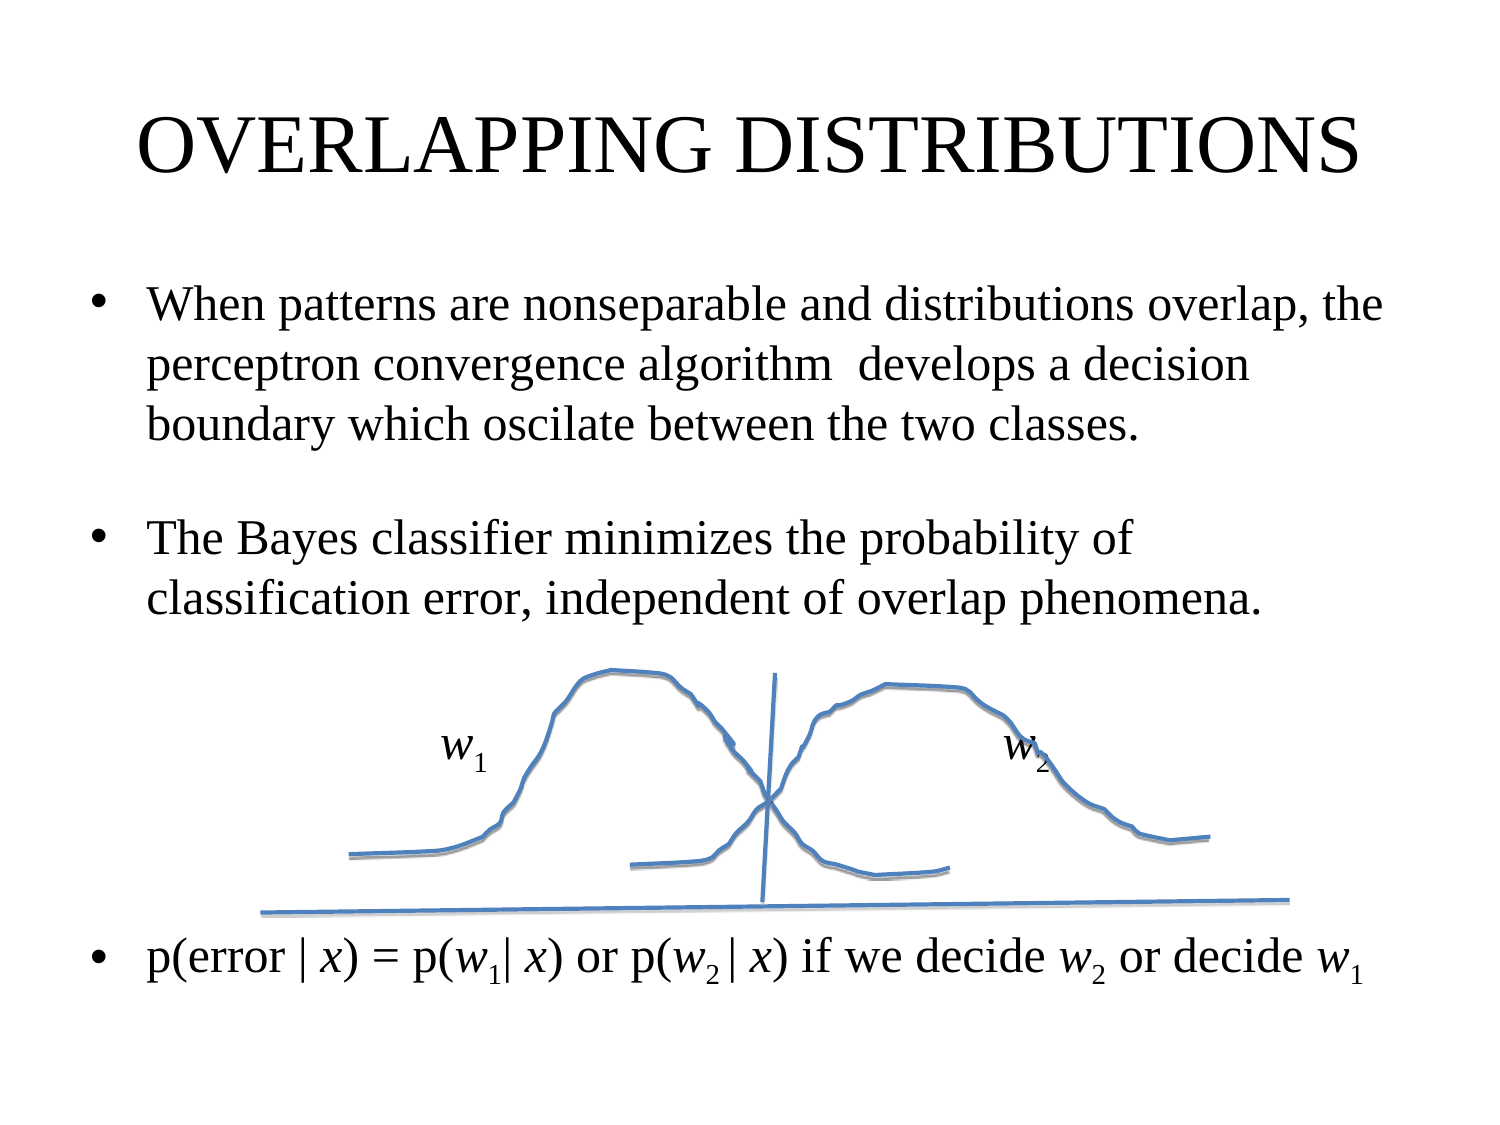

# OVERLAPPING DISTRIBUTIONS
When patterns are nonseparable and distributions overlap, the perceptron convergence algorithm develops a decision boundary which oscilate between the two classes.
The Bayes classifier minimizes the probability of classification error, independent of overlap phenomena.
 w1 w2
p(error | x) = p(w1| x) or p(w2 | x) if we decide w2 or decide w1